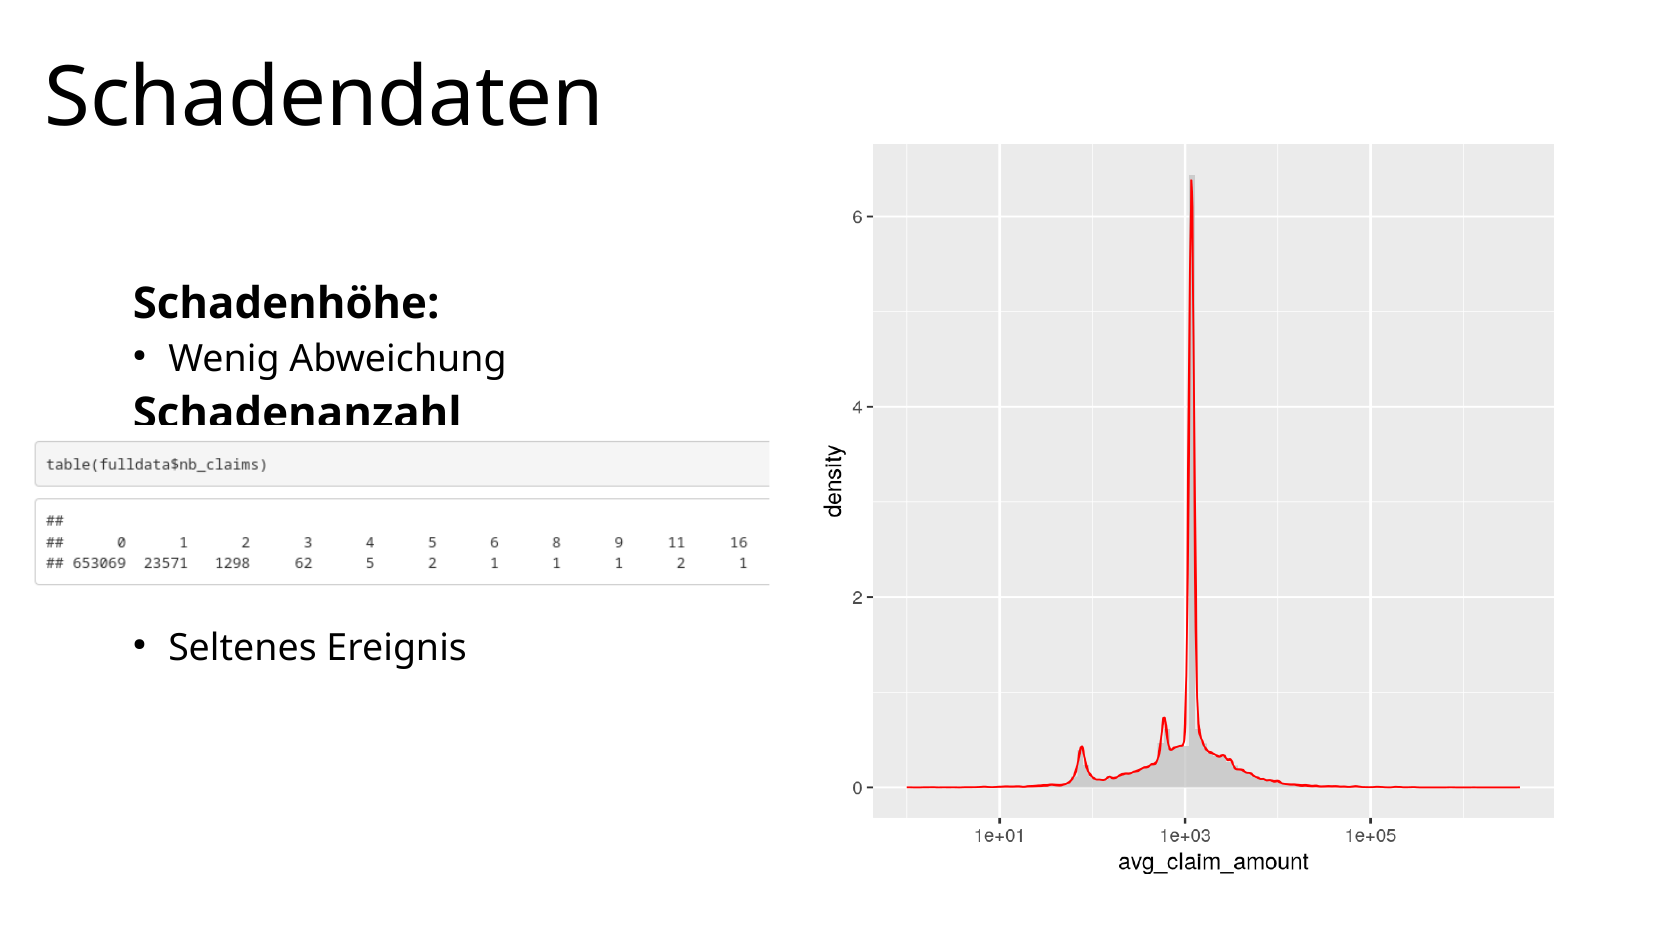

Schadendaten
Schadenhöhe:
Wenig Abweichung
Schadenanzahl
Seltenes Ereignis